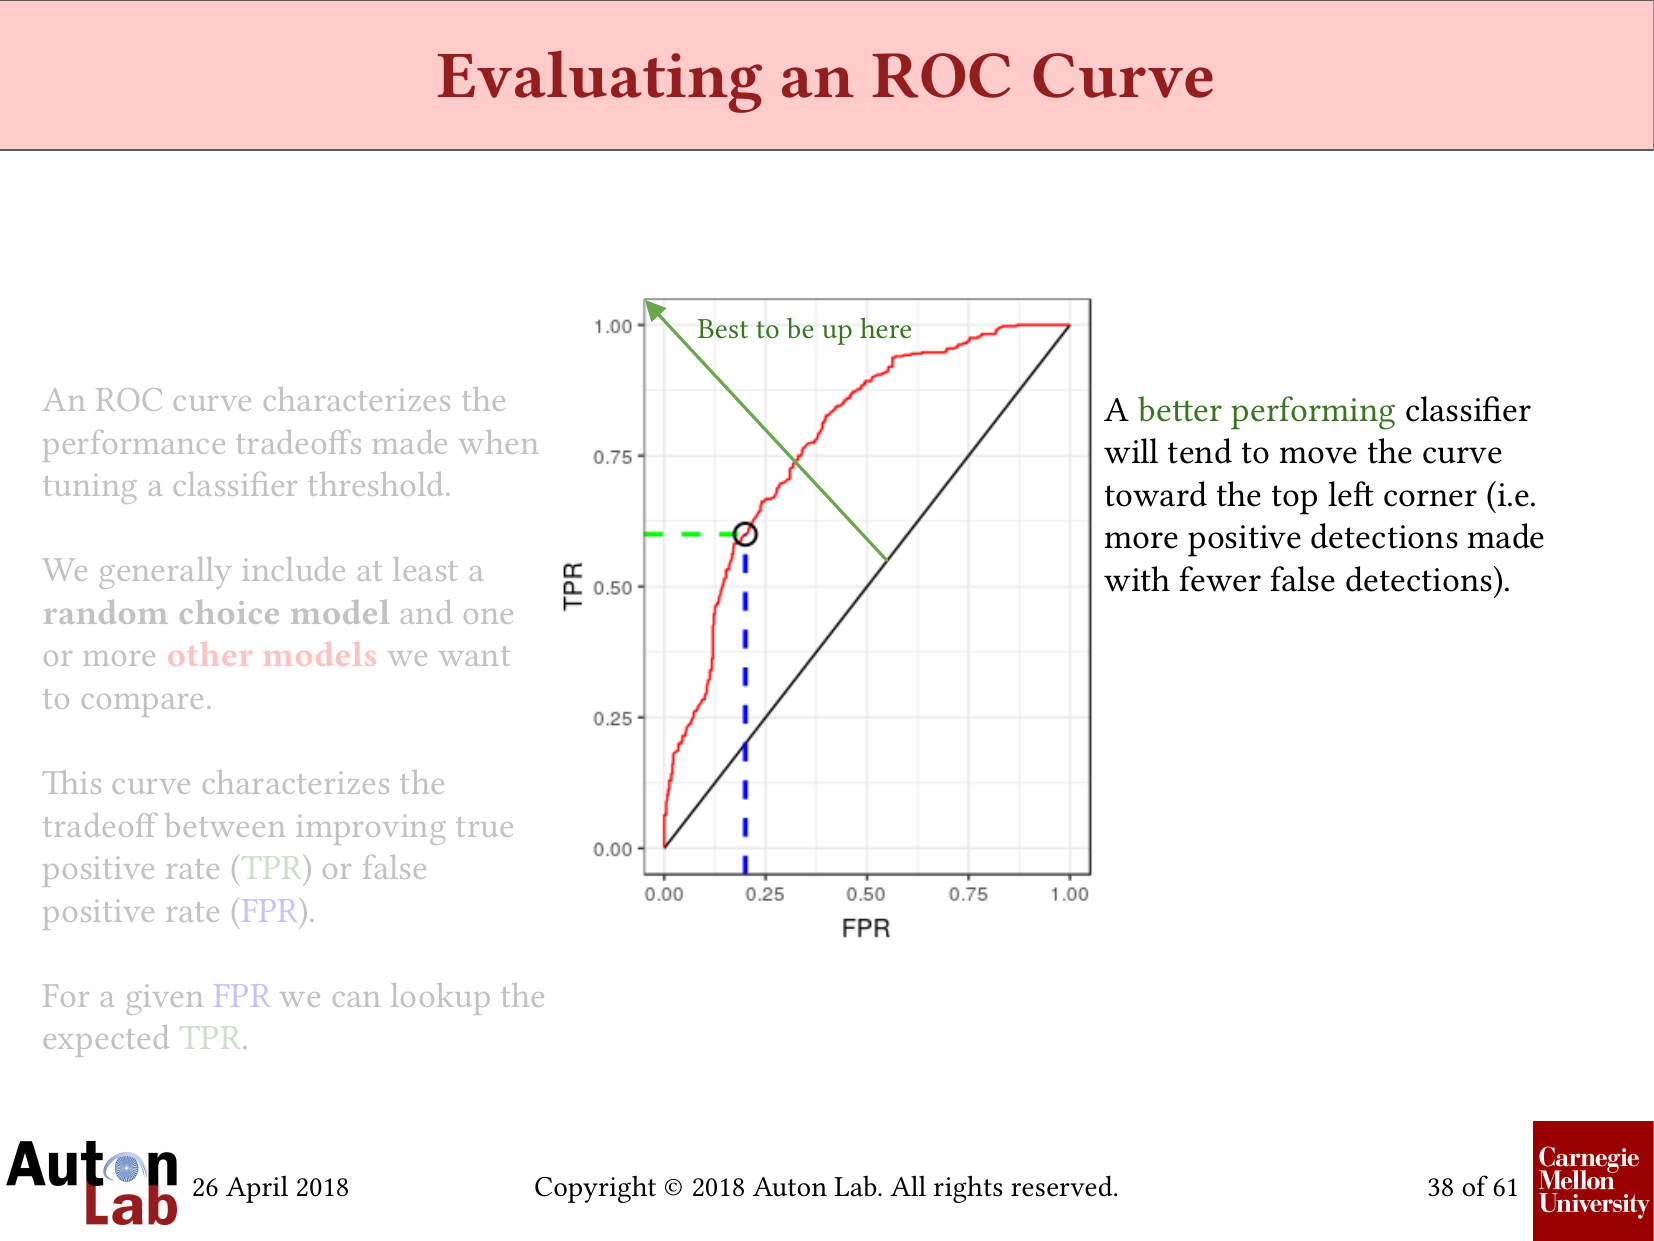

# Evaluating an ROC Curve
Best to be up here
An ROC curve characterizes the performance tradeoffs made when tuning a classifier threshold.
We generally include at least a random choice model and one or more other models we want to compare.
This curve characterizes the tradeoff between improving true positive rate (TPR) or false positive rate (FPR).
For a given FPR we can lookup the expected TPR.
A better performing classifier will tend to move the curve toward the top left corner (i.e. more positive detections made with fewer false detections).
26 April 2018
38